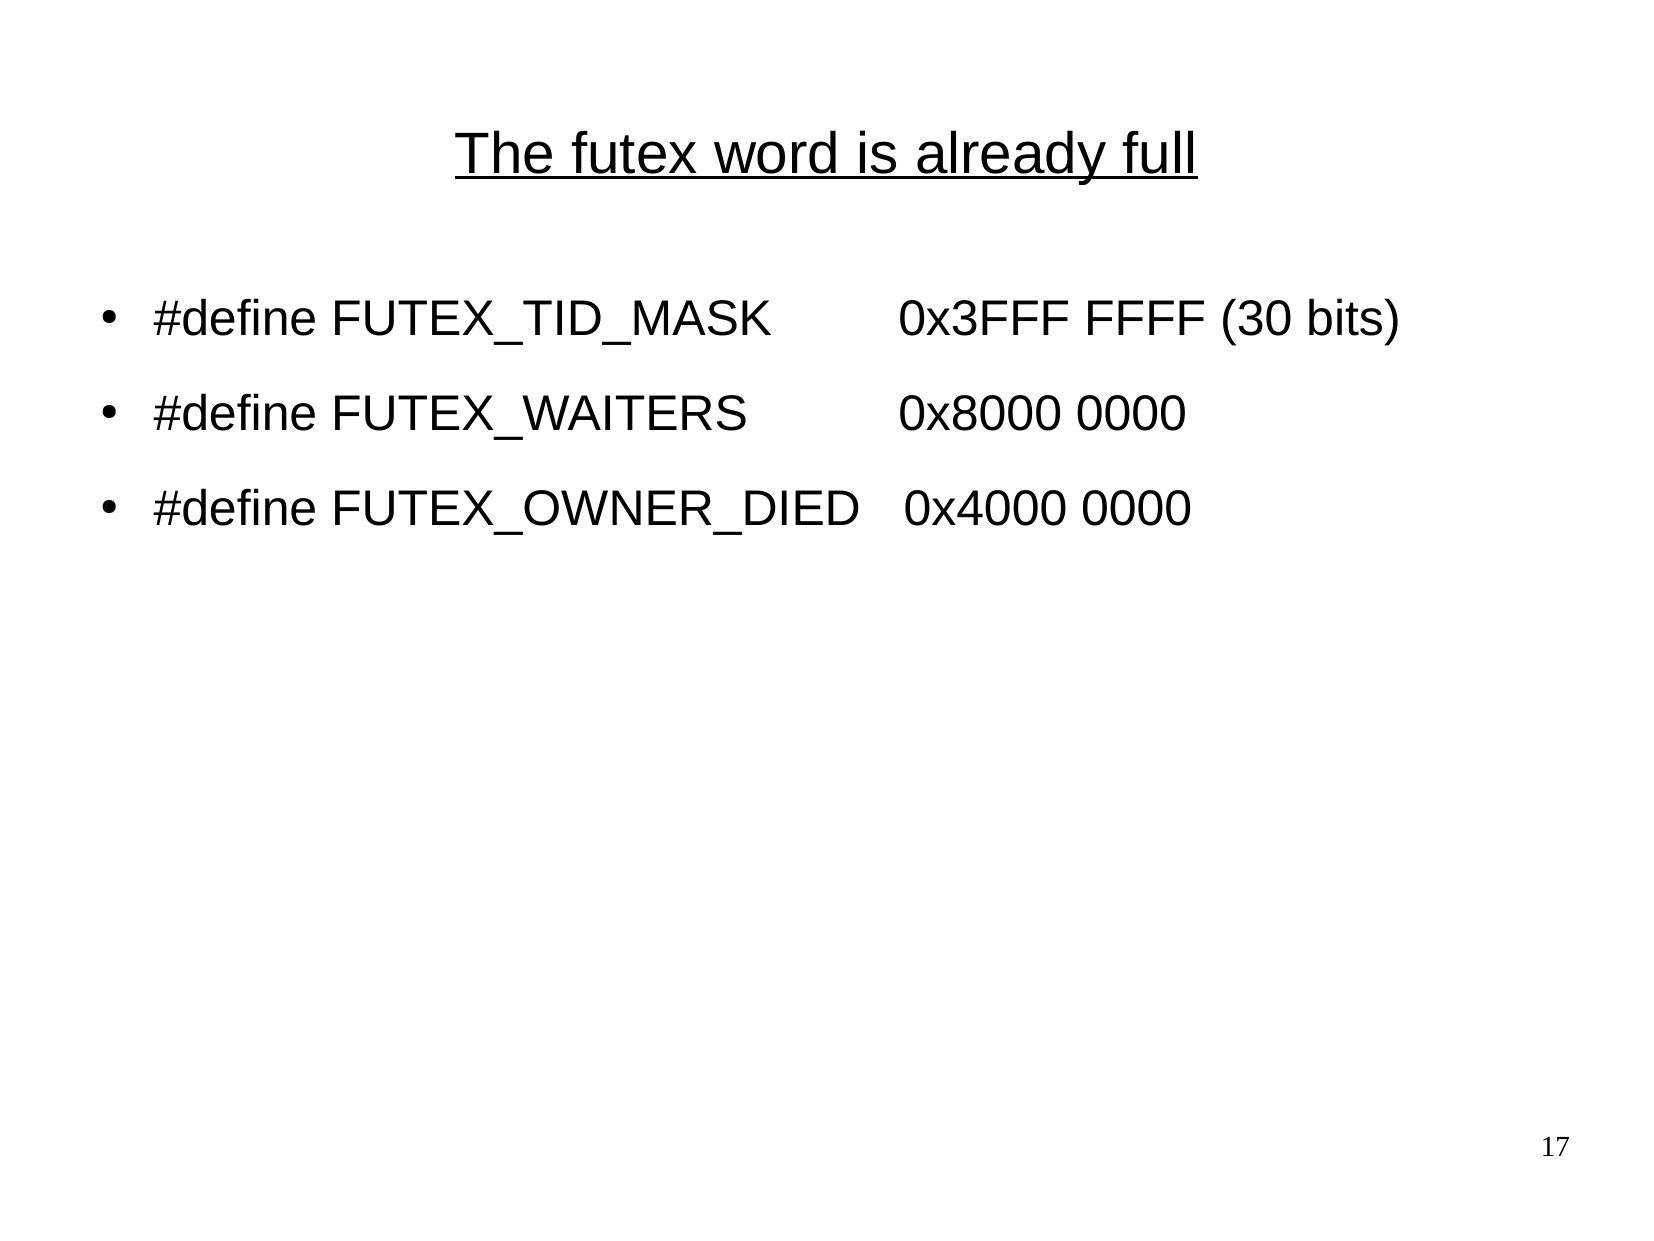

# The futex word is already full
#define FUTEX_TID_MASK	 0x3FFF FFFF (30 bits)
#define FUTEX_WAITERS		 0x8000 0000
#define FUTEX_OWNER_DIED	0x4000 0000
17